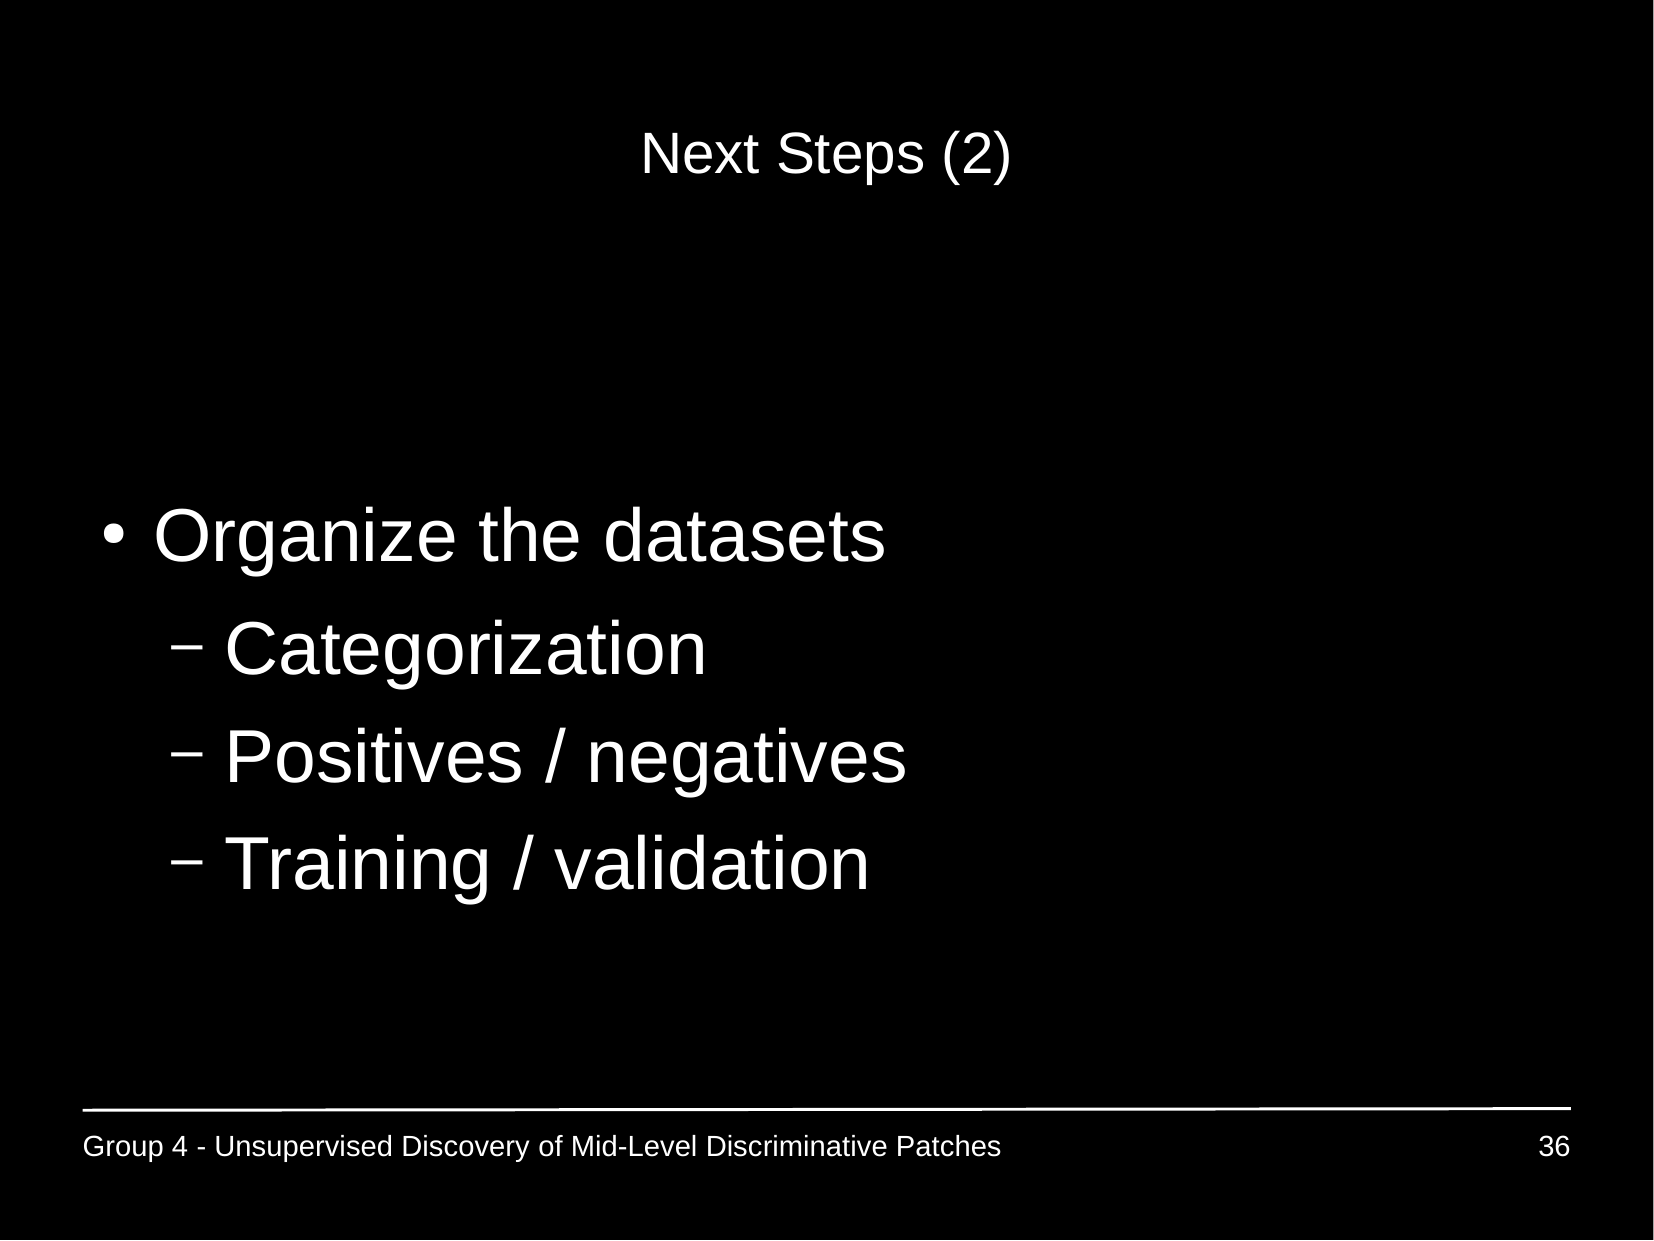

# Next Steps (2)
Organize the datasets
Categorization
Positives / negatives
Training / validation
36